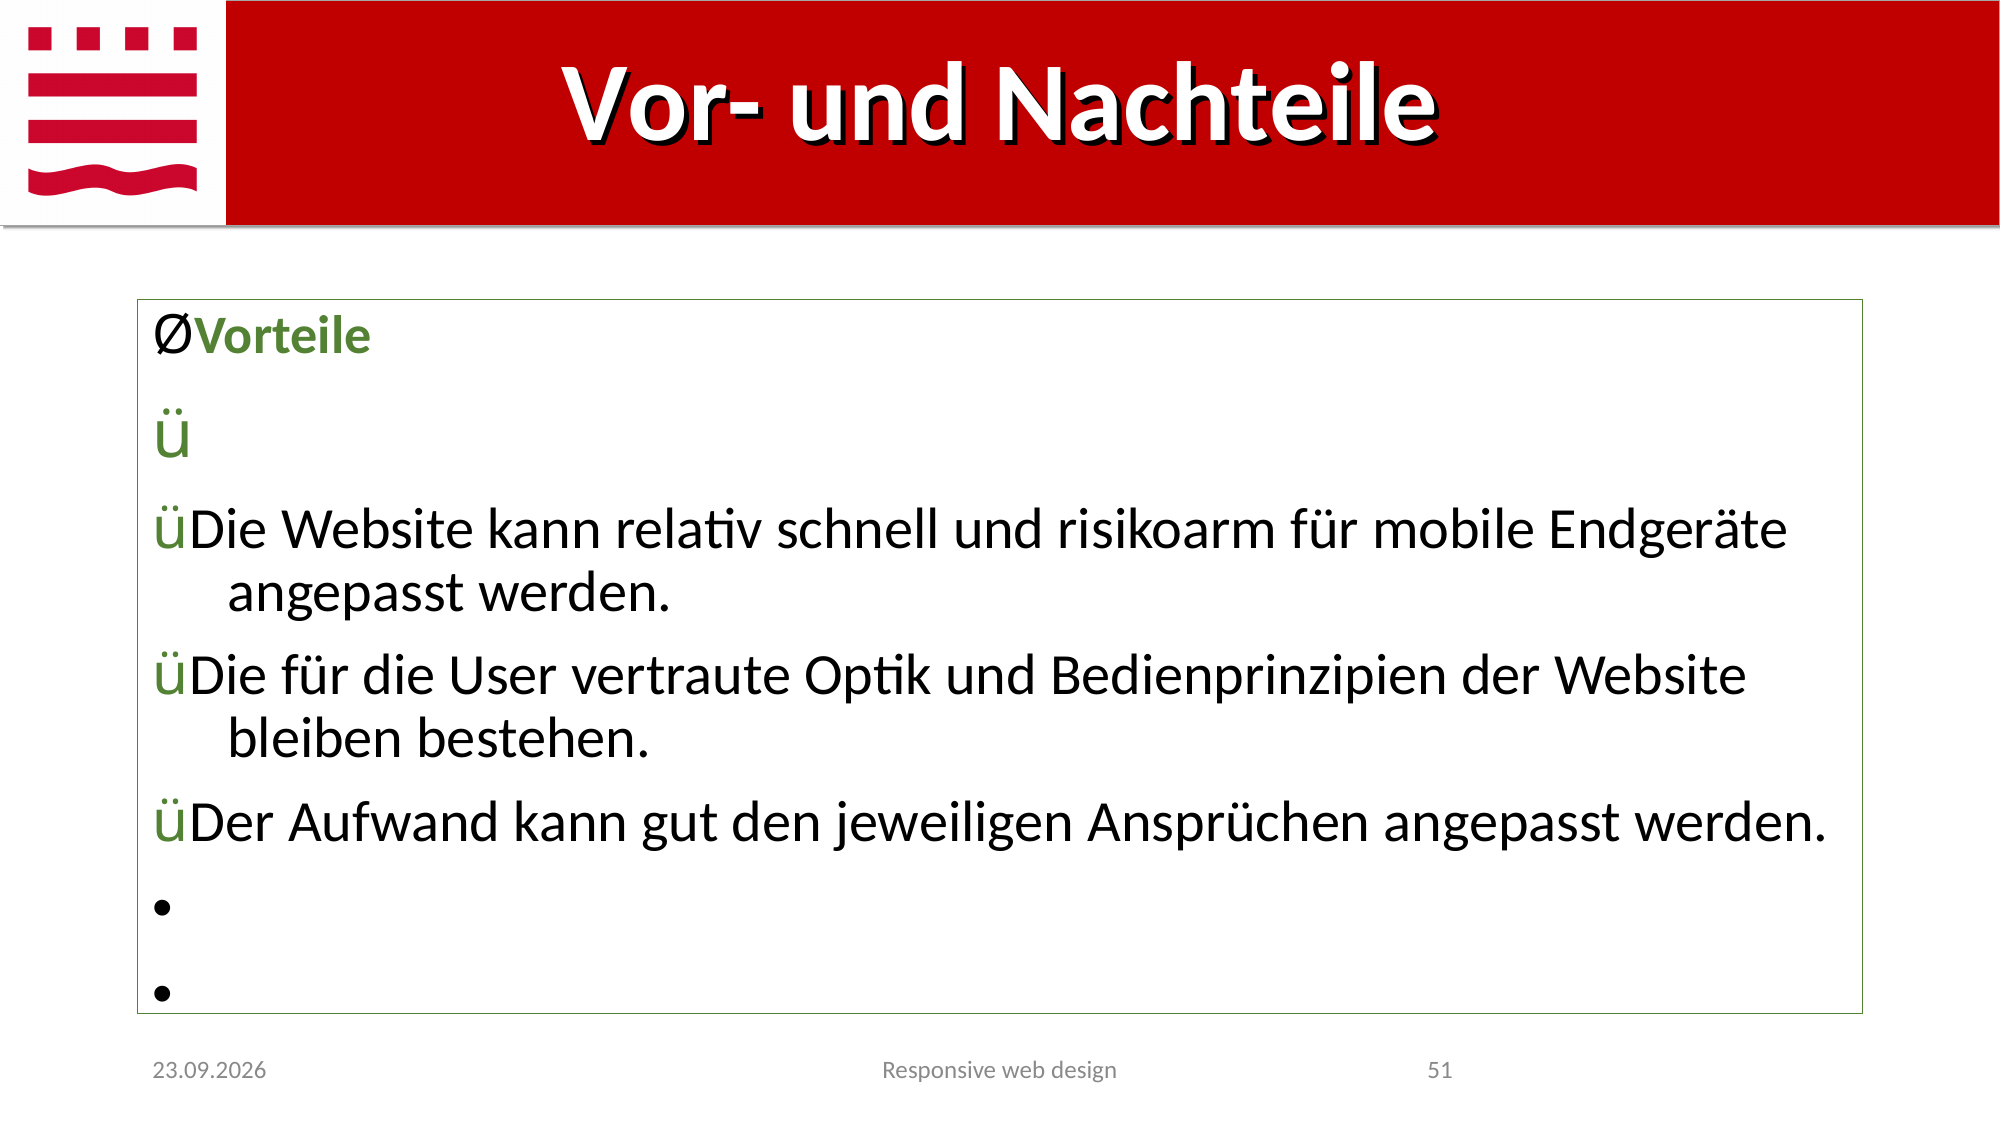

Vor- und Nachteile
# Vor- und Nachteile
Vorteile
Die Website kann relativ schnell und risikoarm für mobile Endgeräte angepasst werden.
Die für die User vertraute Optik und Bedienprinzipien der Website bleiben bestehen.
Der Aufwand kann gut den jeweiligen Ansprüchen angepasst werden.
Responsive web design
51